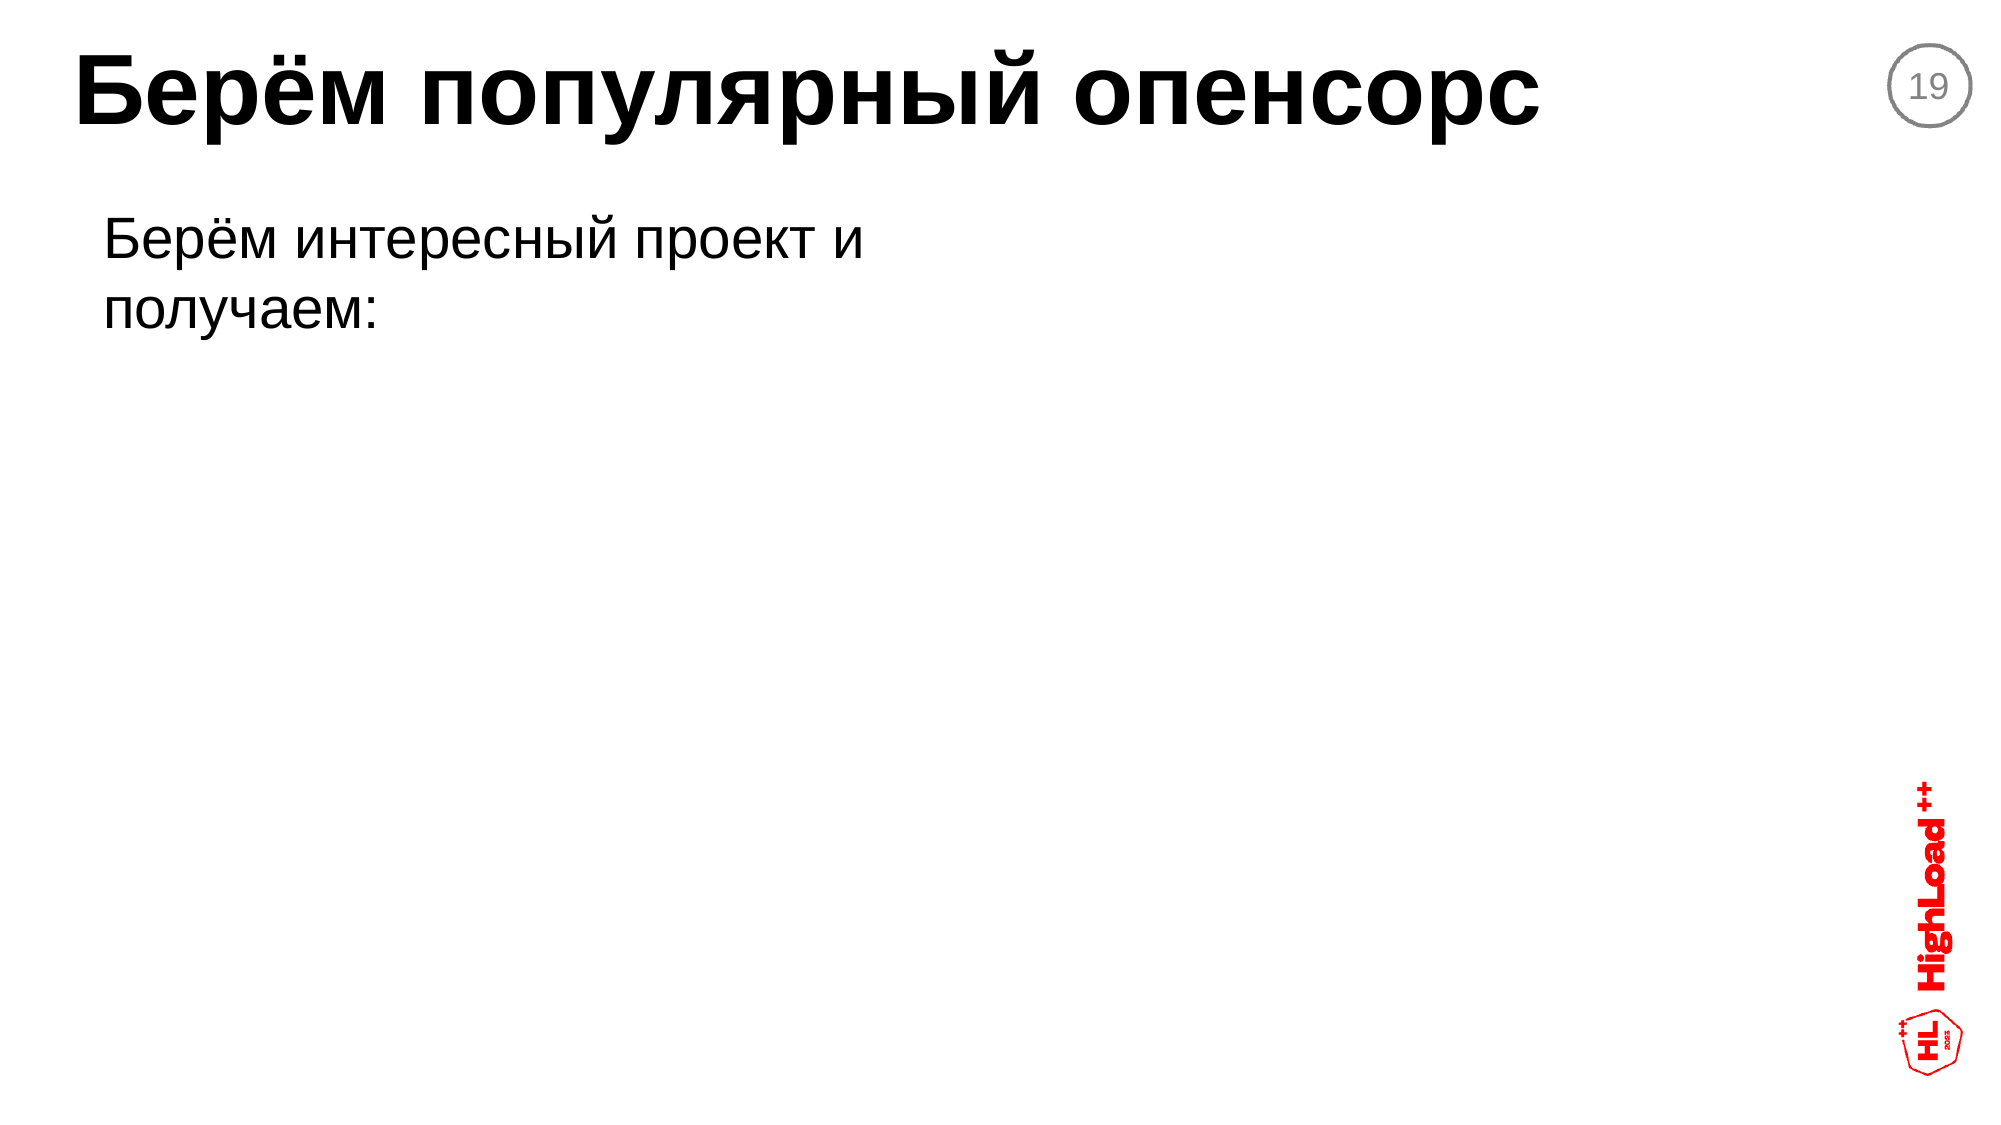

# Берём популярный опенсорс
19
Берём интересный проект и получаем: